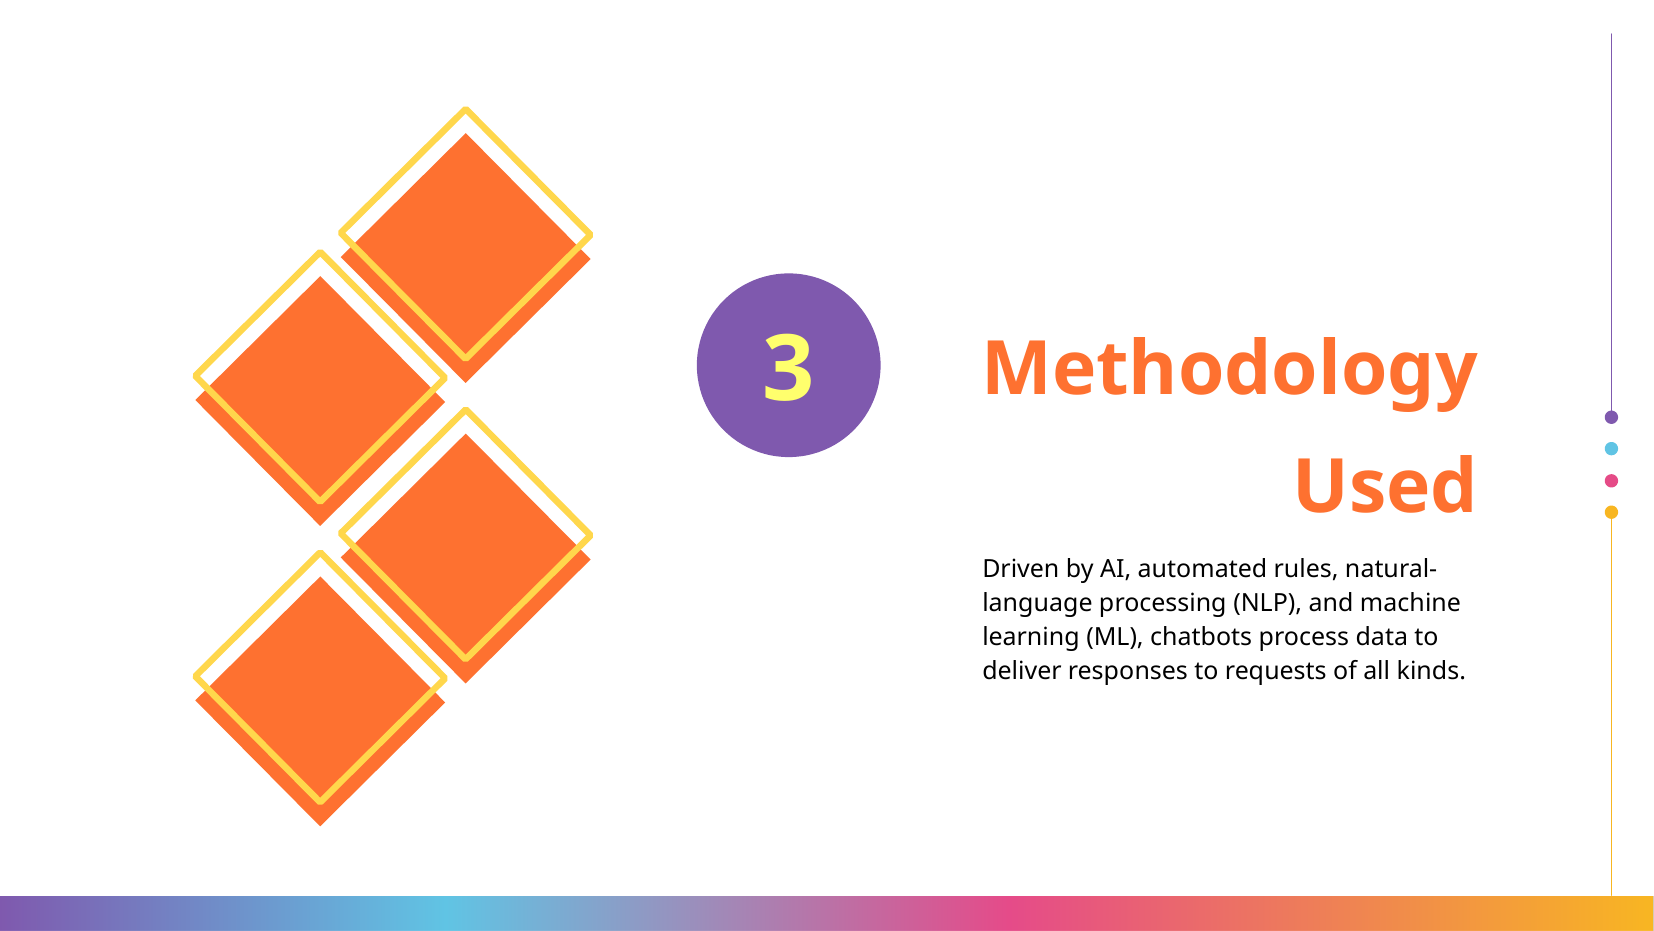

3
# Methodology
Used
Driven by AI, automated rules, natural-language processing (NLP), and machine learning (ML), chatbots process data to deliver responses to requests of all kinds.